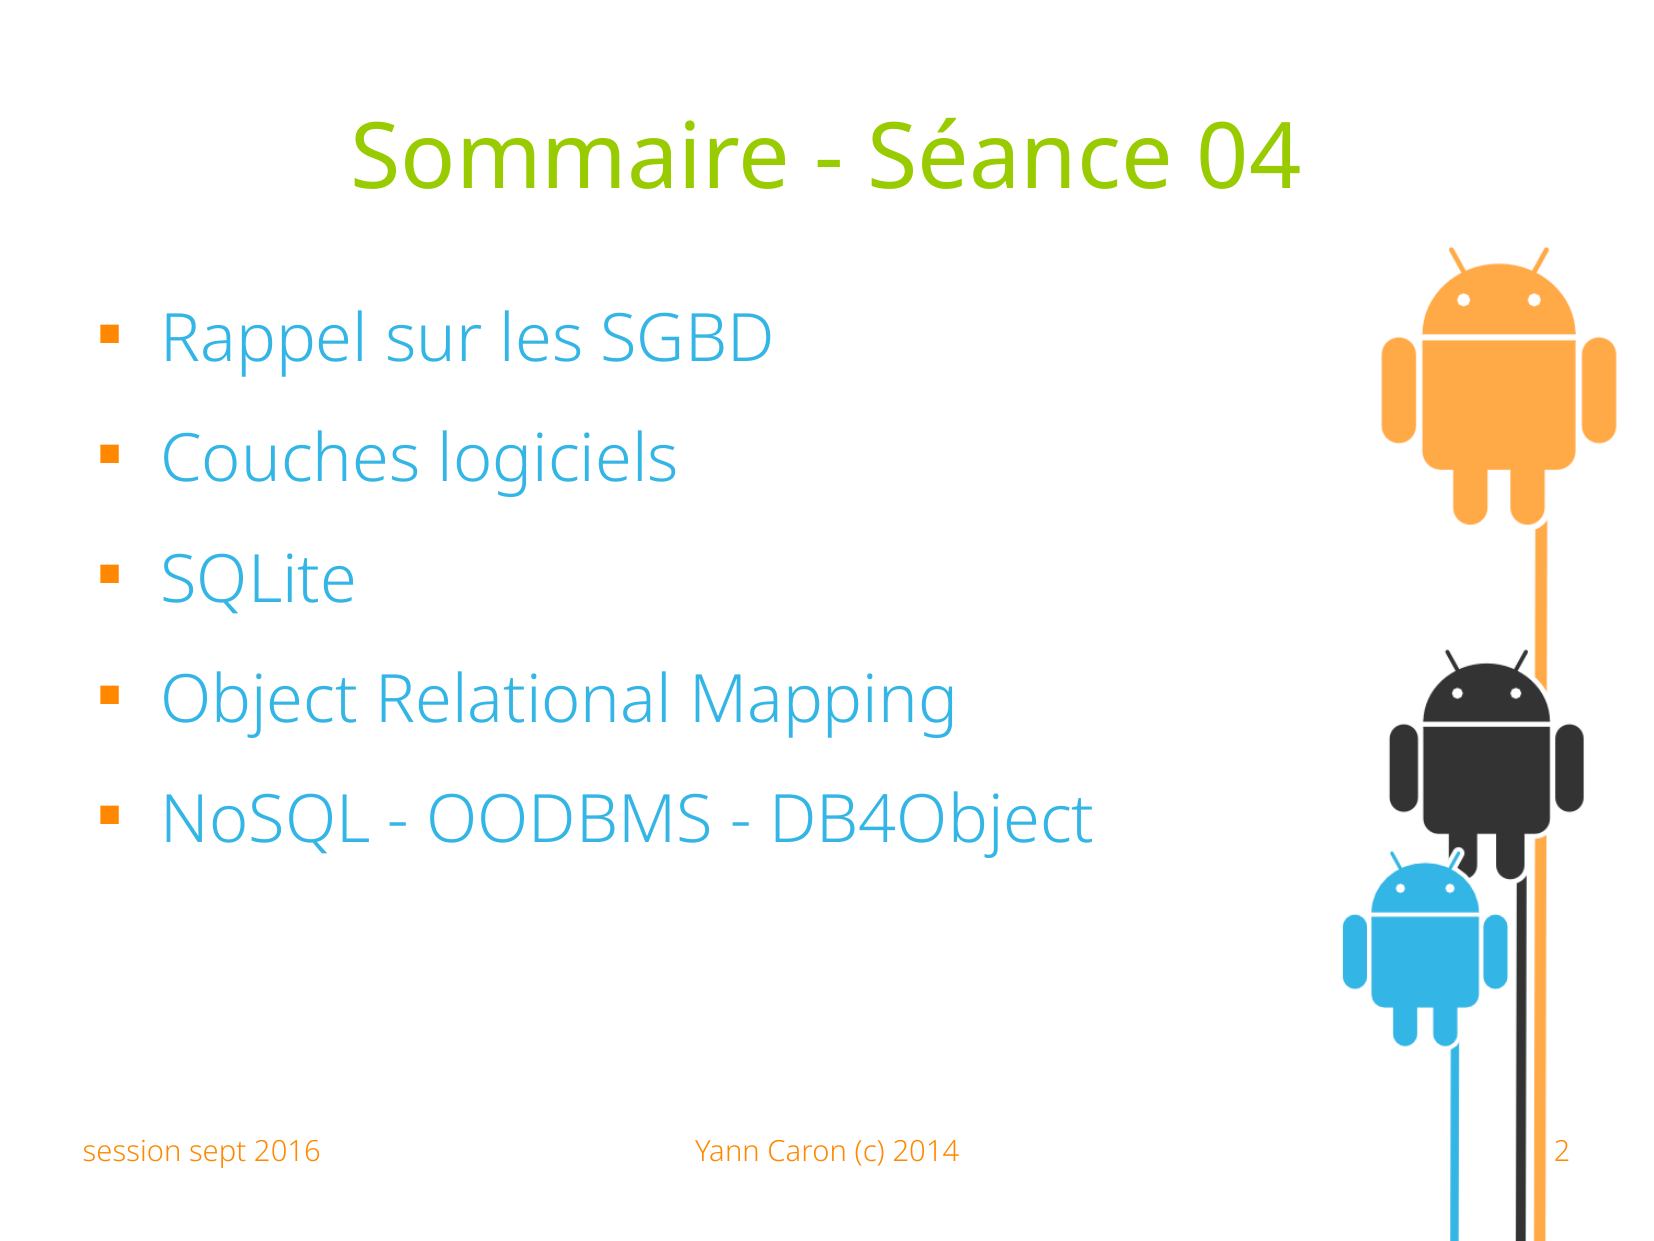

# Sommaire - Séance 04
Rappel sur les SGBD
Couches logiciels
SQLite
Object Relational Mapping
NoSQL - OODBMS - DB4Object
session sept 2016
Yann Caron (c) 2014
2